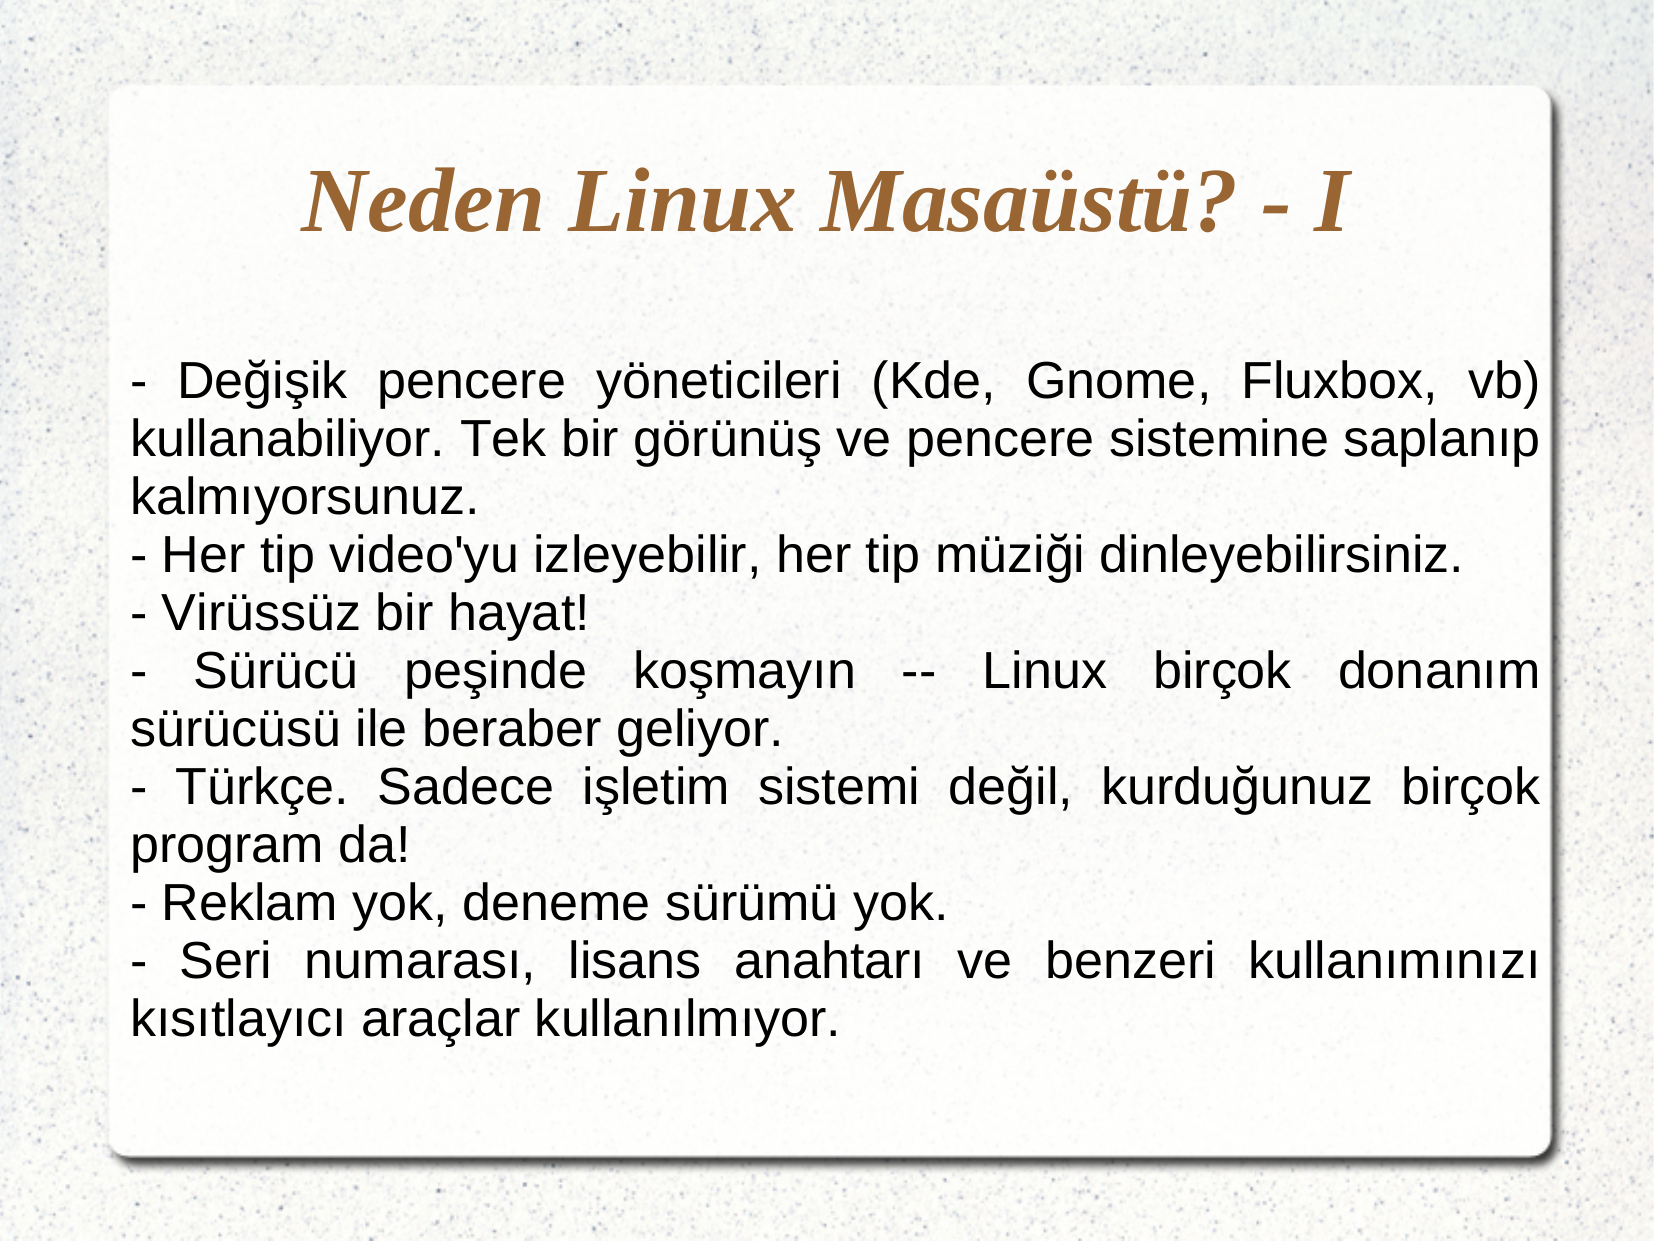

# Neden Linux Masaüstü? - I
- Değişik pencere yöneticileri (Kde, Gnome, Fluxbox, vb) kullanabiliyor. Tek bir görünüş ve pencere sistemine saplanıp kalmıyorsunuz.
- Her tip video'yu izleyebilir, her tip müziği dinleyebilirsiniz.
- Virüssüz bir hayat!
- Sürücü peşinde koşmayın -- Linux birçok donanım sürücüsü ile beraber geliyor.
- Türkçe. Sadece işletim sistemi değil, kurduğunuz birçok program da!
- Reklam yok, deneme sürümü yok.
- Seri numarası, lisans anahtarı ve benzeri kullanımınızı kısıtlayıcı araçlar kullanılmıyor.